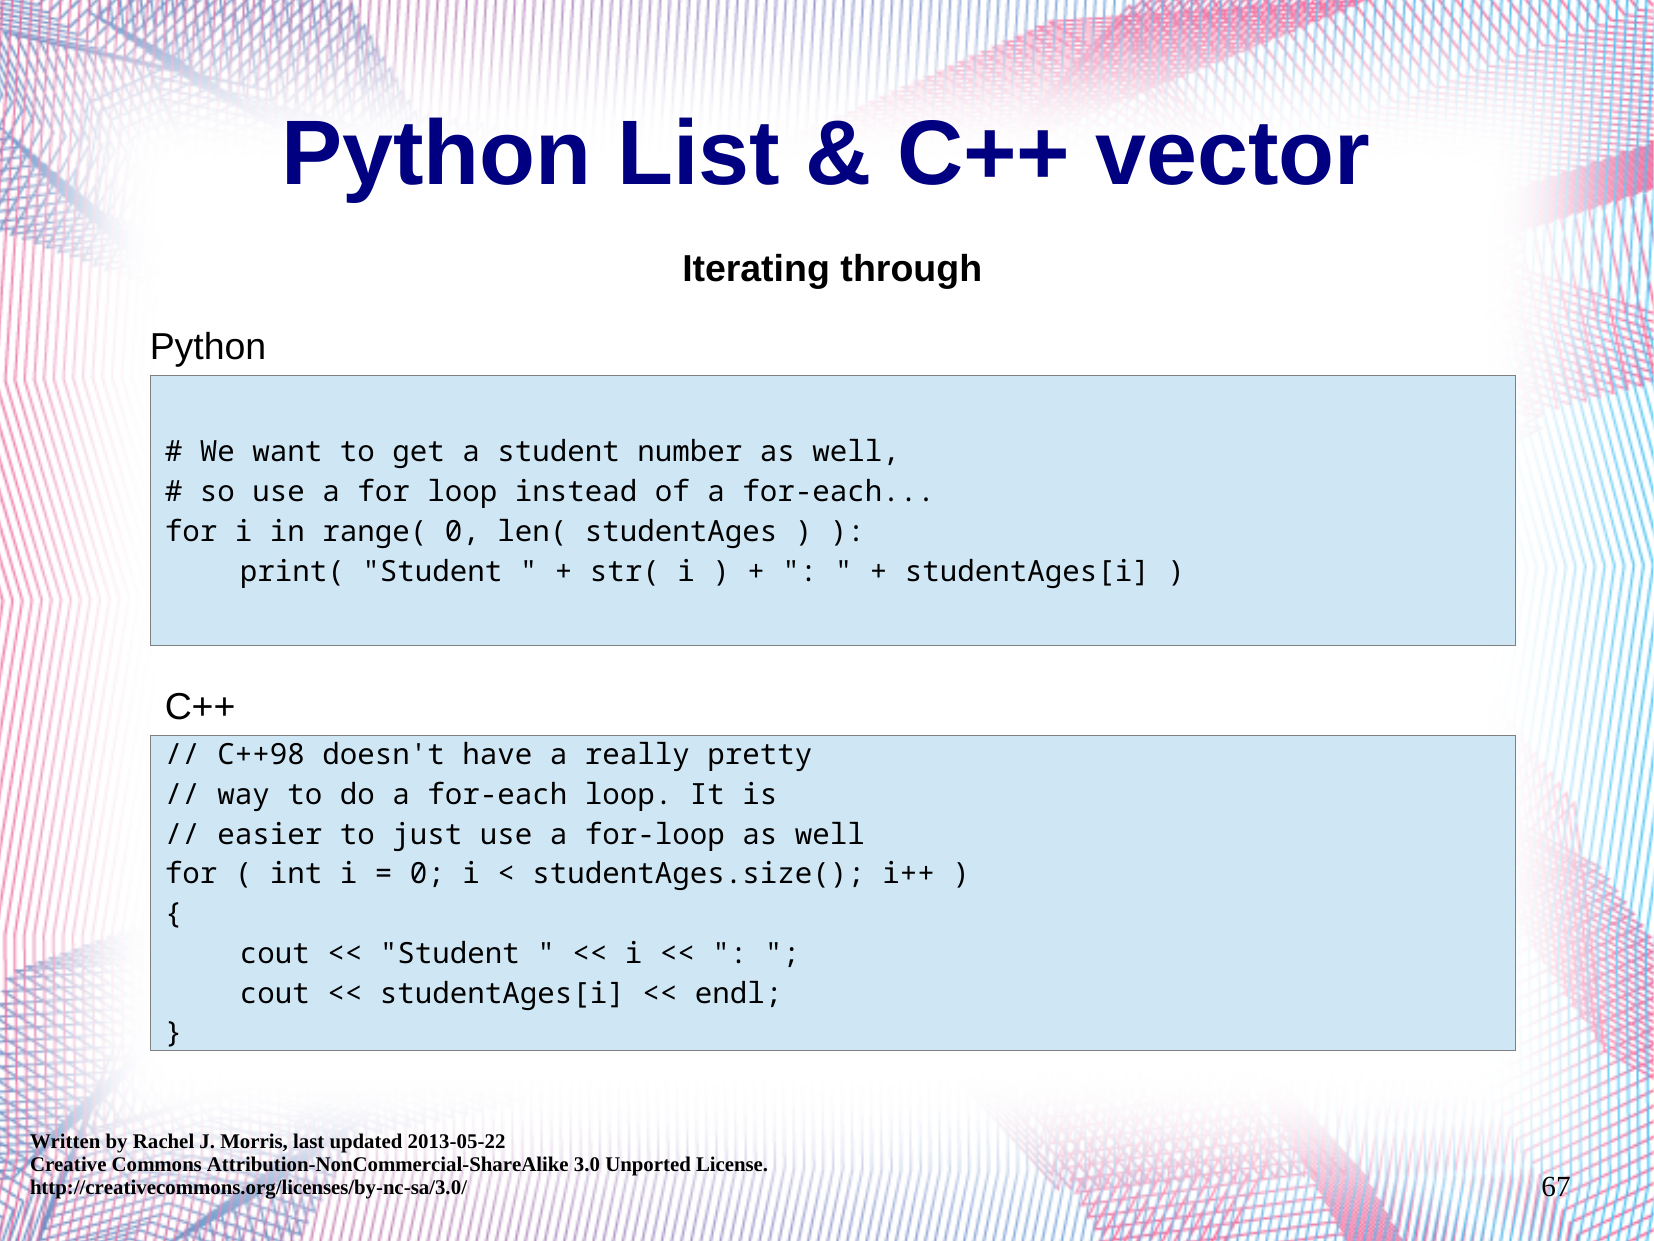

# Python List & C++ vector
Iterating through
Python
# We want to get a student number as well,
# so use a for loop instead of a for-each...
for i in range( 0, len( studentAges ) ):
	print( "Student " + str( i ) + ": " + studentAges[i] )
C++
// C++98 doesn't have a really pretty
// way to do a for-each loop. It is
// easier to just use a for-loop as well
for ( int i = 0; i < studentAges.size(); i++ )
{
	cout << "Student " << i << ": ";
	cout << studentAges[i] << endl;
}
67